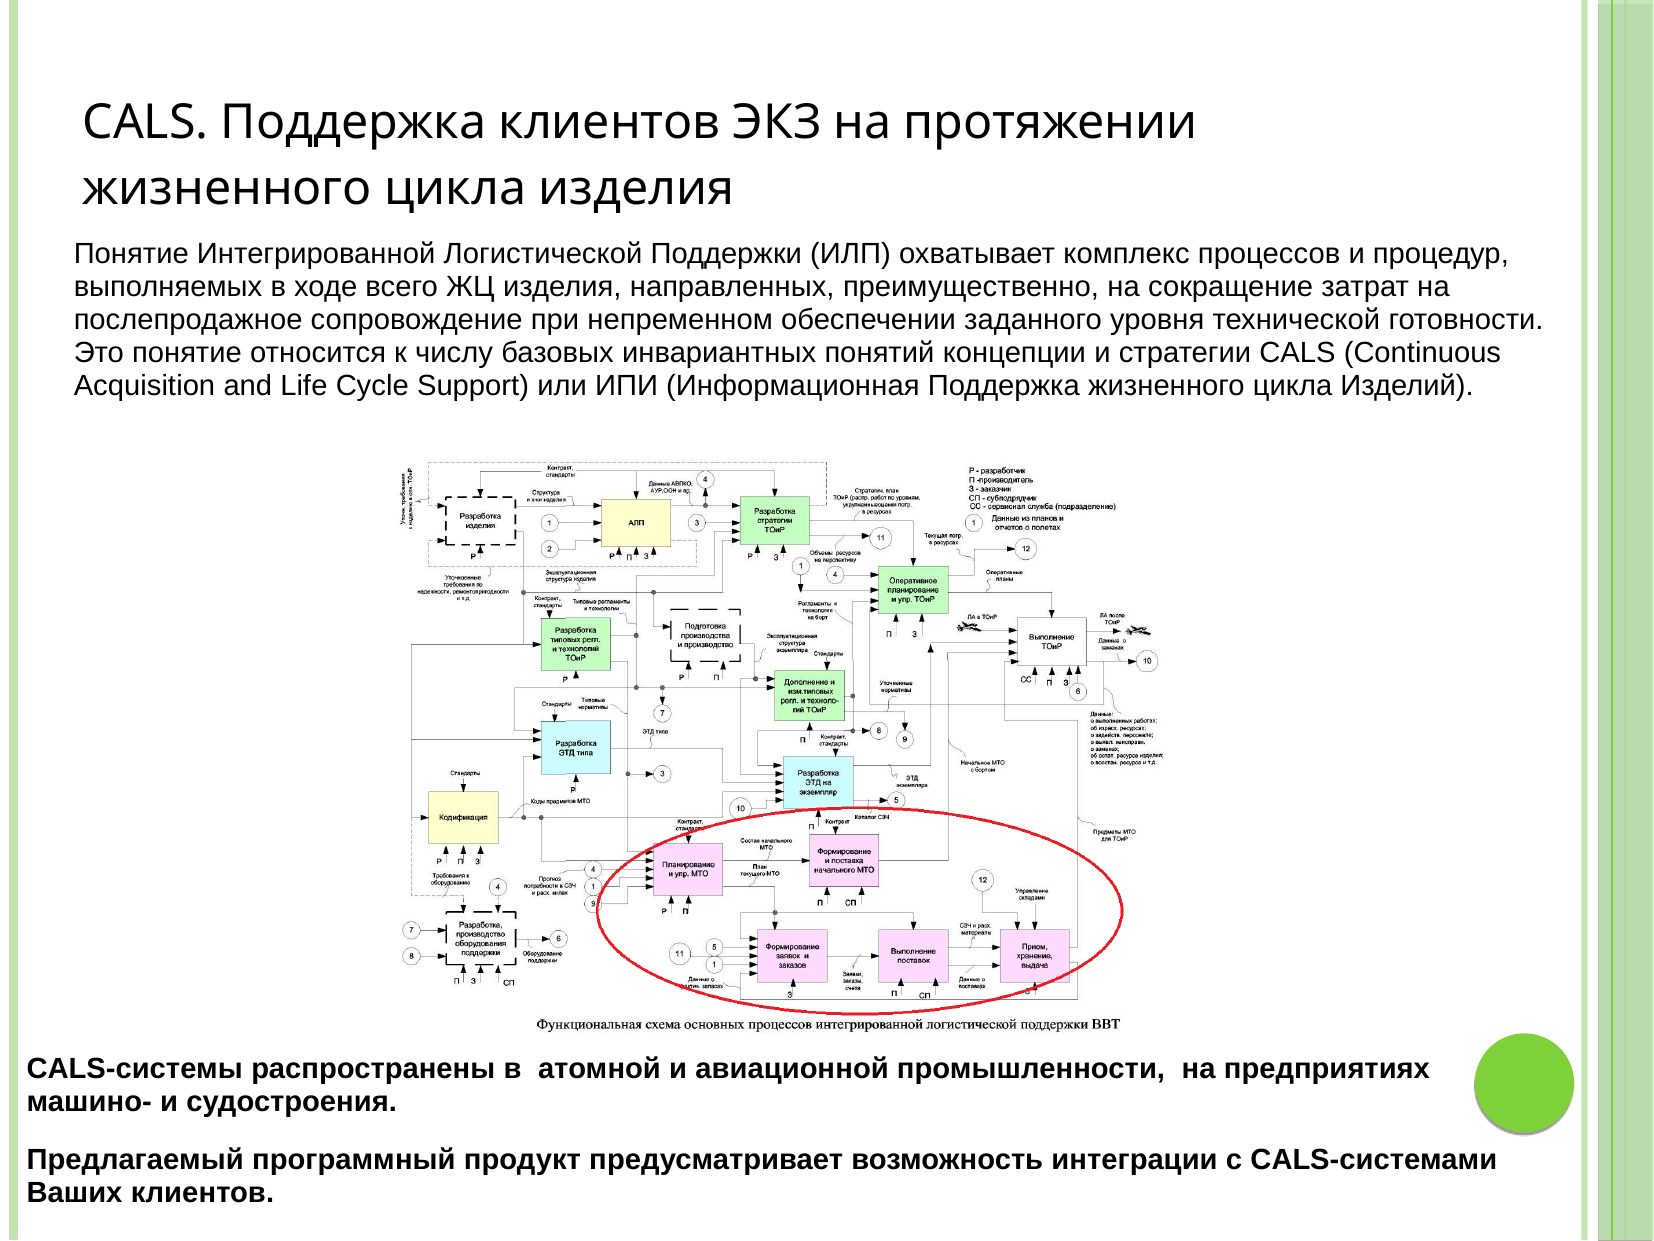

# CALS. Поддержка клиентов ЭКЗ на протяжении жизненного цикла изделия
Понятие Интегрированной Логистической Поддержки (ИЛП) охватывает комплекс процессов и процедур, выполняемых в ходе всего ЖЦ изделия, направленных, преимущественно, на сокращение затрат на послепродажное сопровождение при непременном обеспечении заданного уровня технической готовности. Это понятие относится к числу базовых инвариантных понятий концепции и стратегии CALS (Continuous Acquisition and Life Cycle Support) или ИПИ (Информационная Поддержка жизненного цикла Изделий).
CALS-системы распространены в атомной и авиационной промышленности, на предприятиях машино- и судостроения.
Предлагаемый программный продукт предусматривает возможность интеграции с CALS-системами Ваших клиентов.